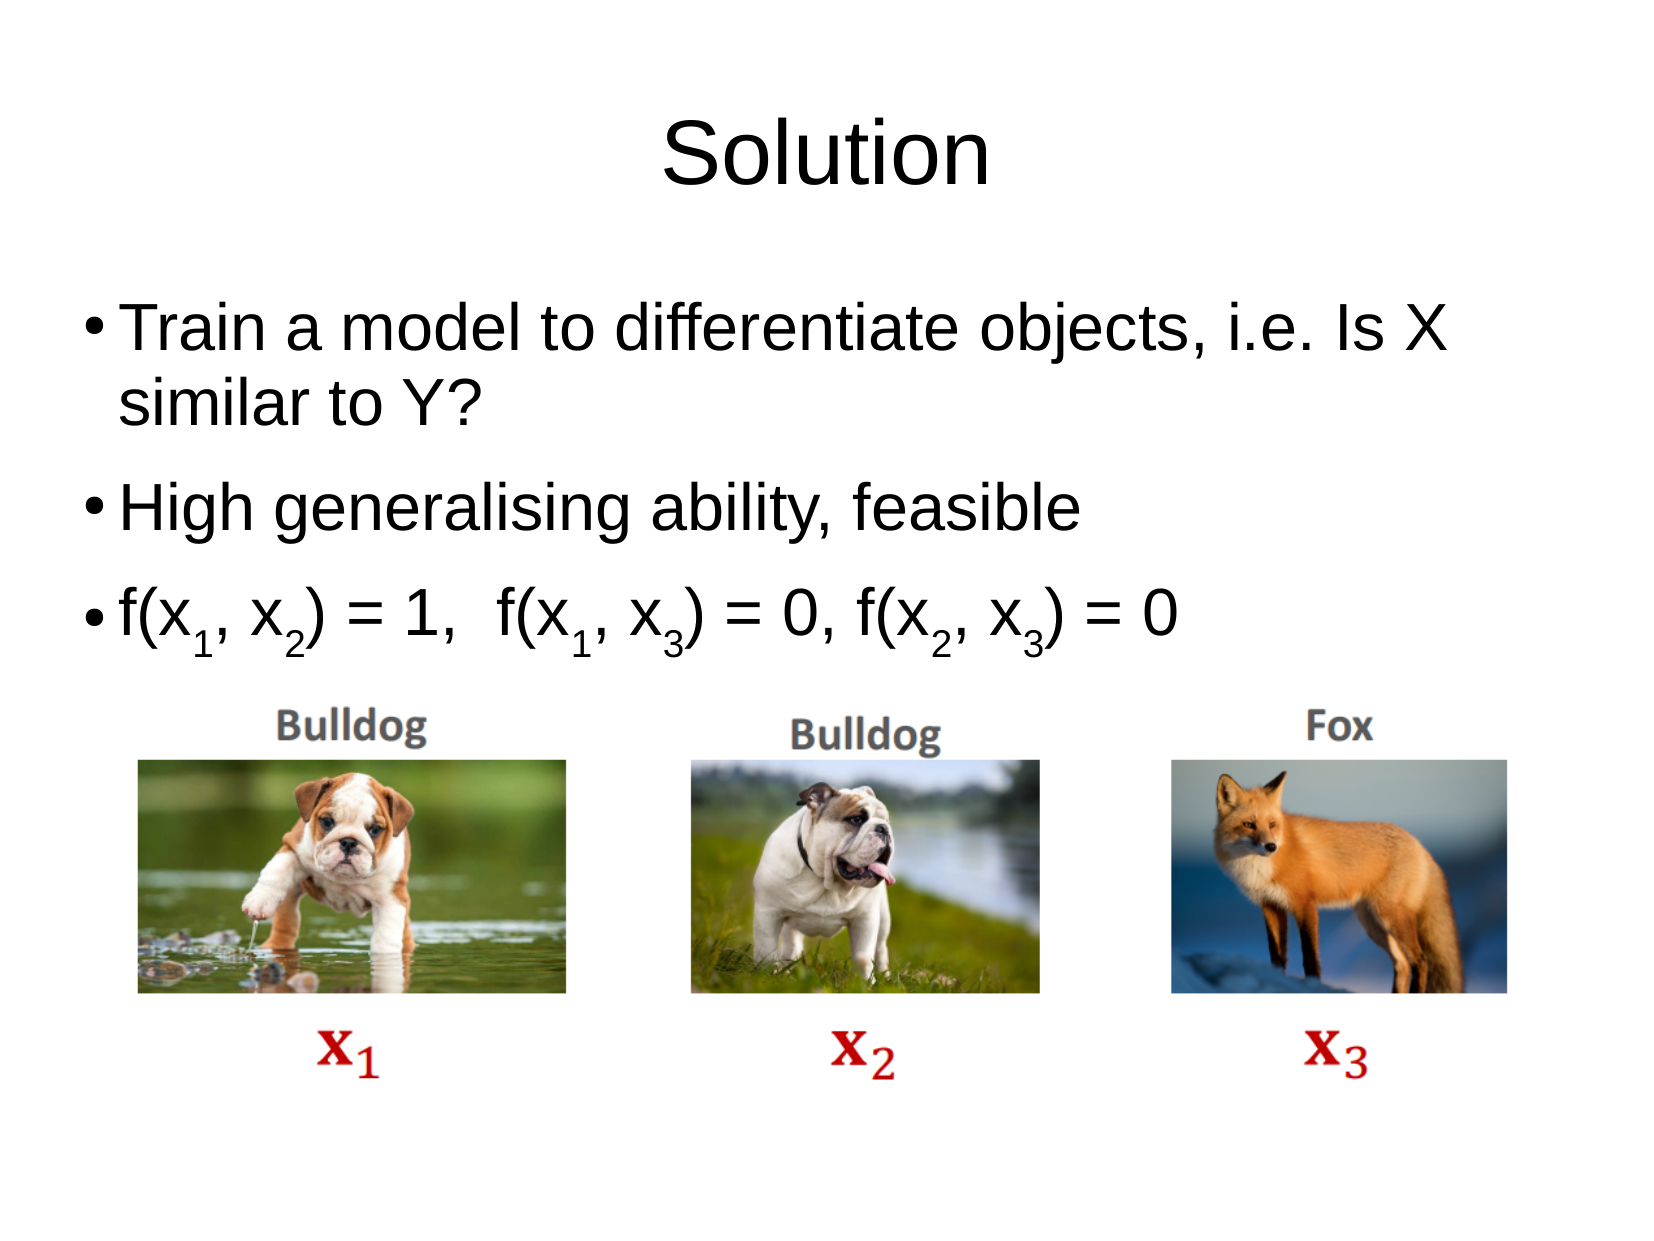

# Solution
Train a model to differentiate objects, i.e. Is X similar to Y?
High generalising ability, feasible
f(x1, x2) = 1, f(x1, x3) = 0, f(x2, x3) = 0